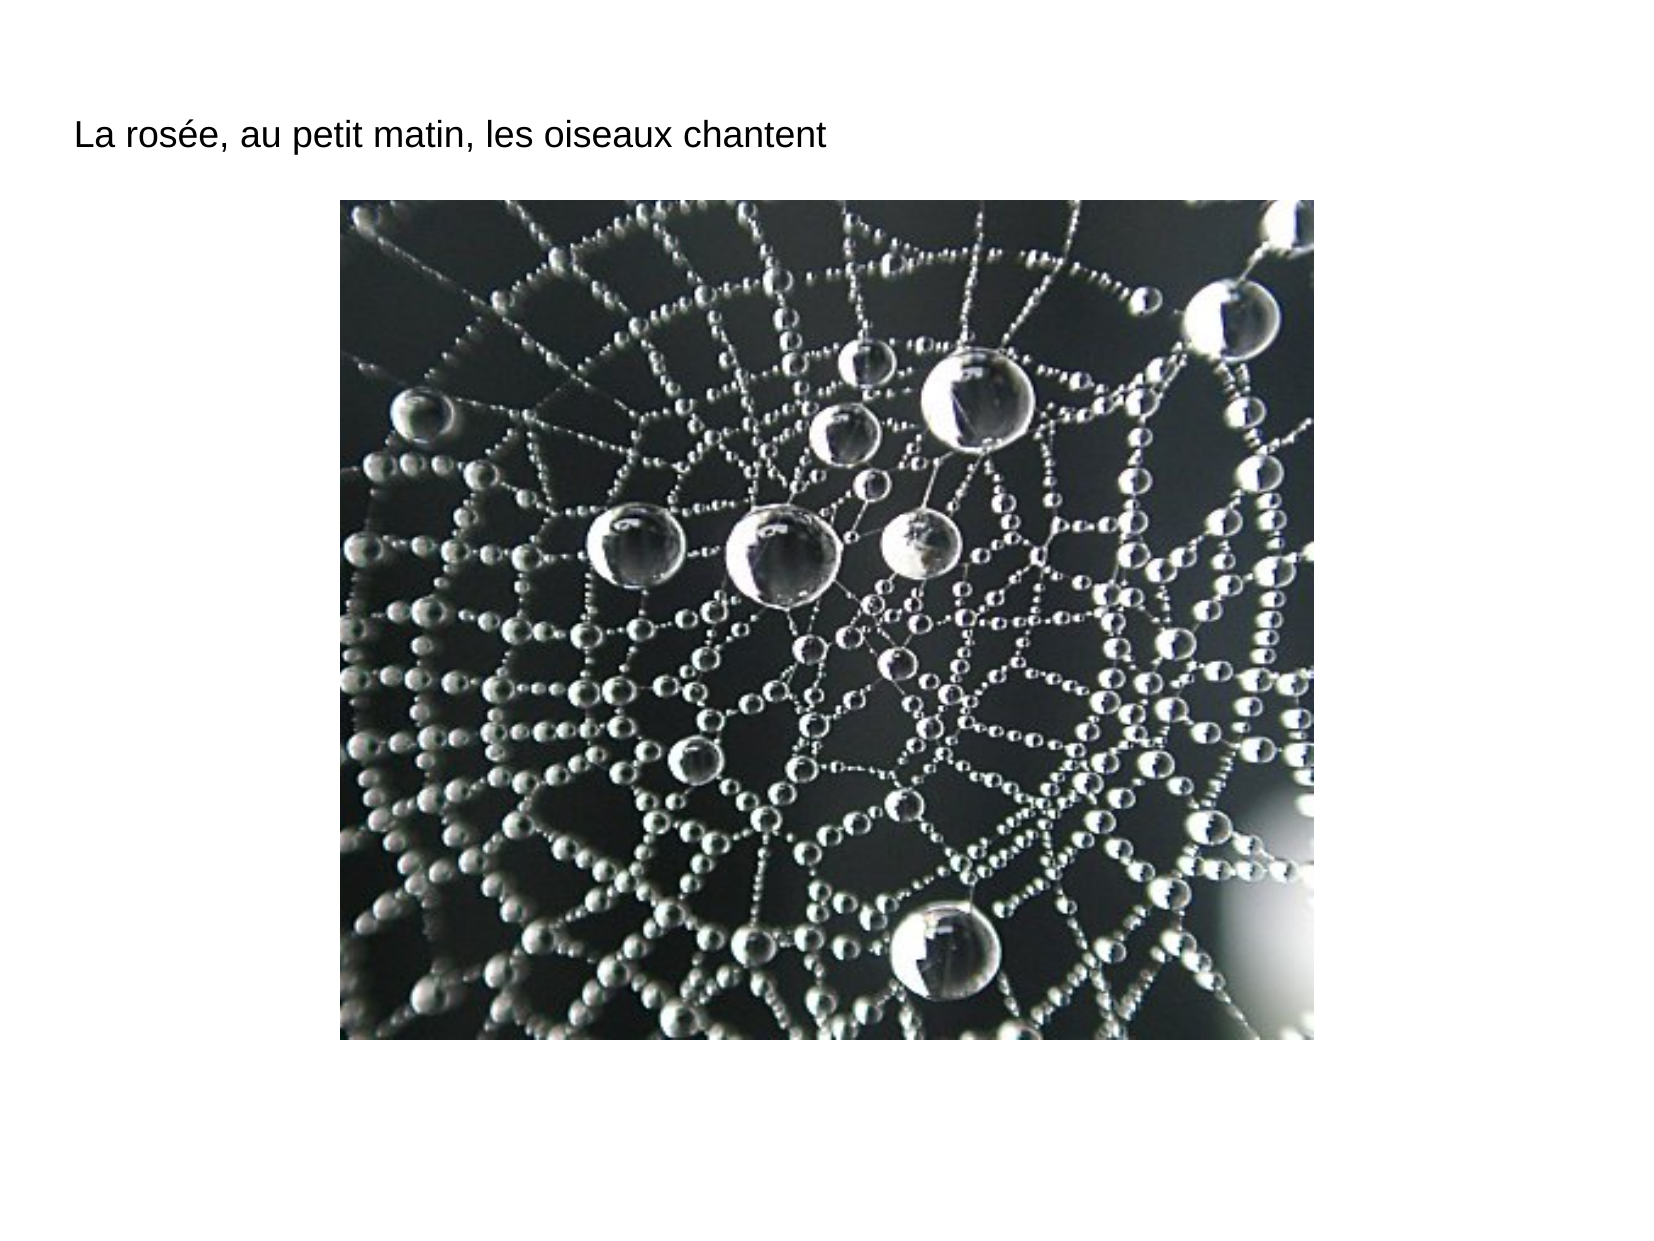

La rosée, au petit matin, les oiseaux chantent